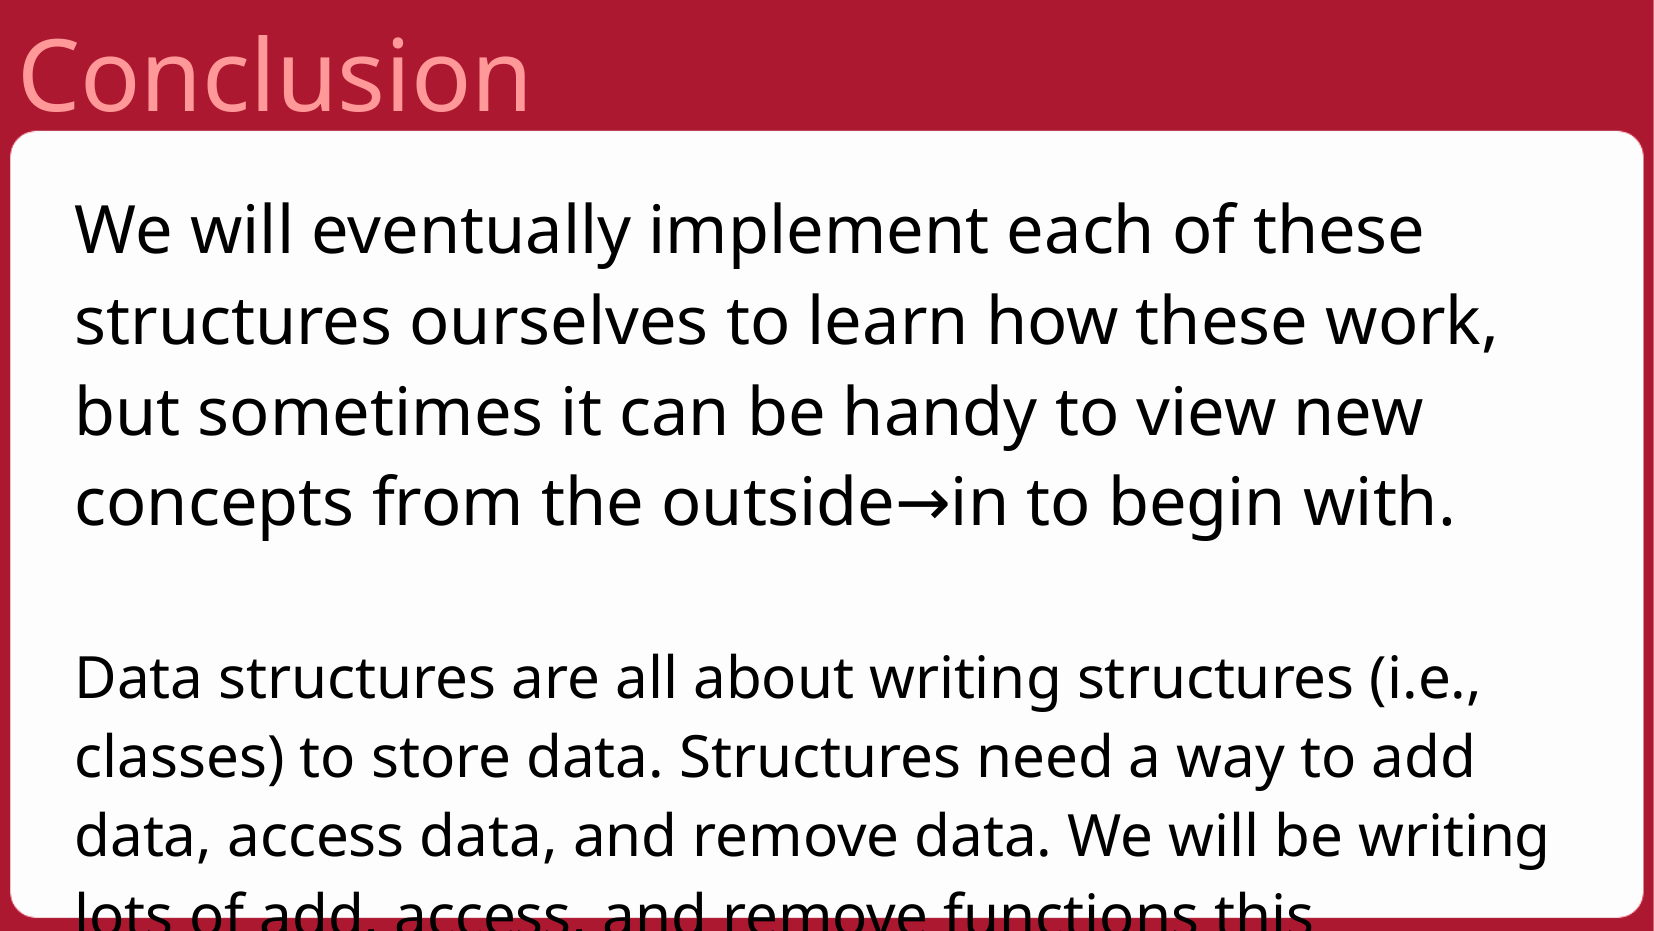

# Conclusion
We will eventually implement each of these structures ourselves to learn how these work, but sometimes it can be handy to view new concepts from the outside→in to begin with.
Data structures are all about writing structures (i.e., classes) to store data. Structures need a way to add data, access data, and remove data. We will be writing lots of add, access, and remove functions this semester!